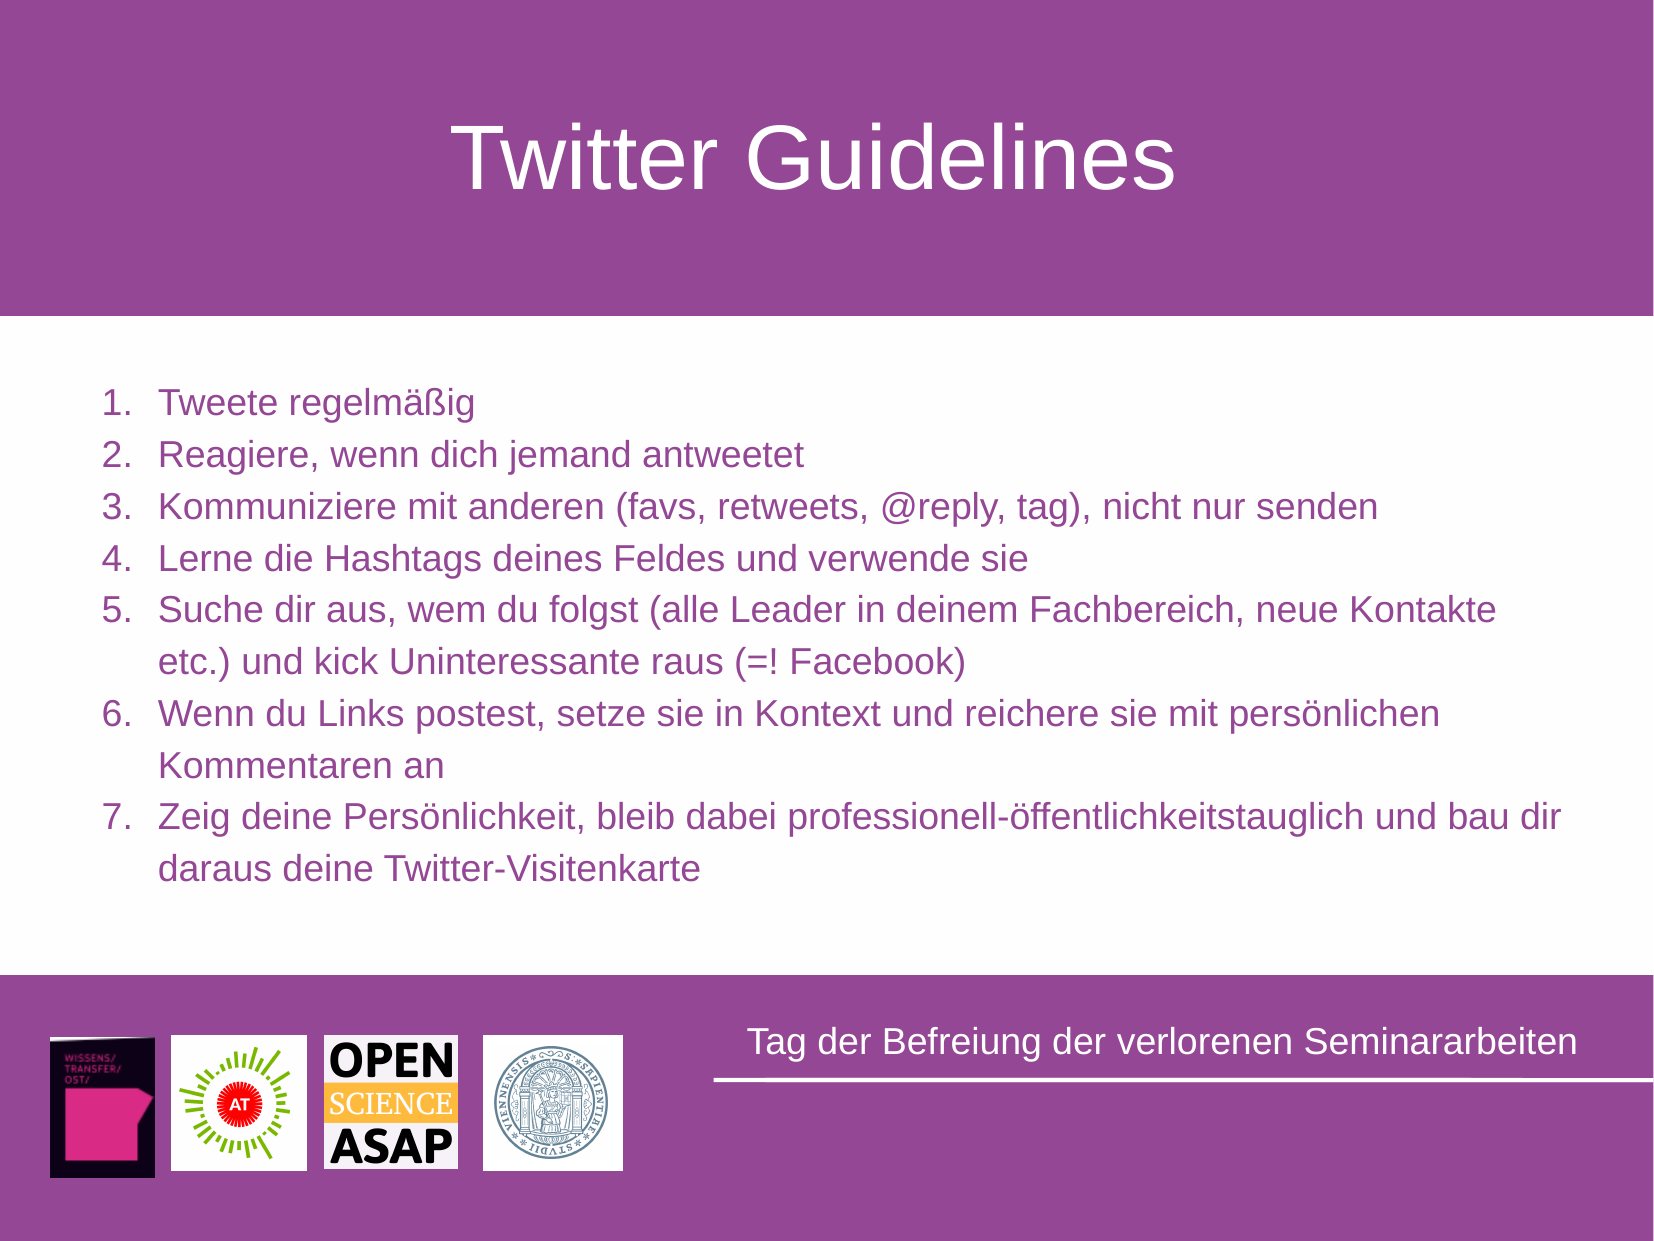

# Twitter Guidelines
Tweete regelmäßig
Reagiere, wenn dich jemand antweetet
Kommuniziere mit anderen (favs, retweets, @reply, tag), nicht nur senden
Lerne die Hashtags deines Feldes und verwende sie
Suche dir aus, wem du folgst (alle Leader in deinem Fachbereich, neue Kontakte etc.) und kick Uninteressante raus (=! Facebook)
Wenn du Links postest, setze sie in Kontext und reichere sie mit persönlichen Kommentaren an
Zeig deine Persönlichkeit, bleib dabei professionell-öffentlichkeitstauglich und bau dir daraus deine Twitter-Visitenkarte
Tag der Befreiung der verlorenen Seminararbeiten